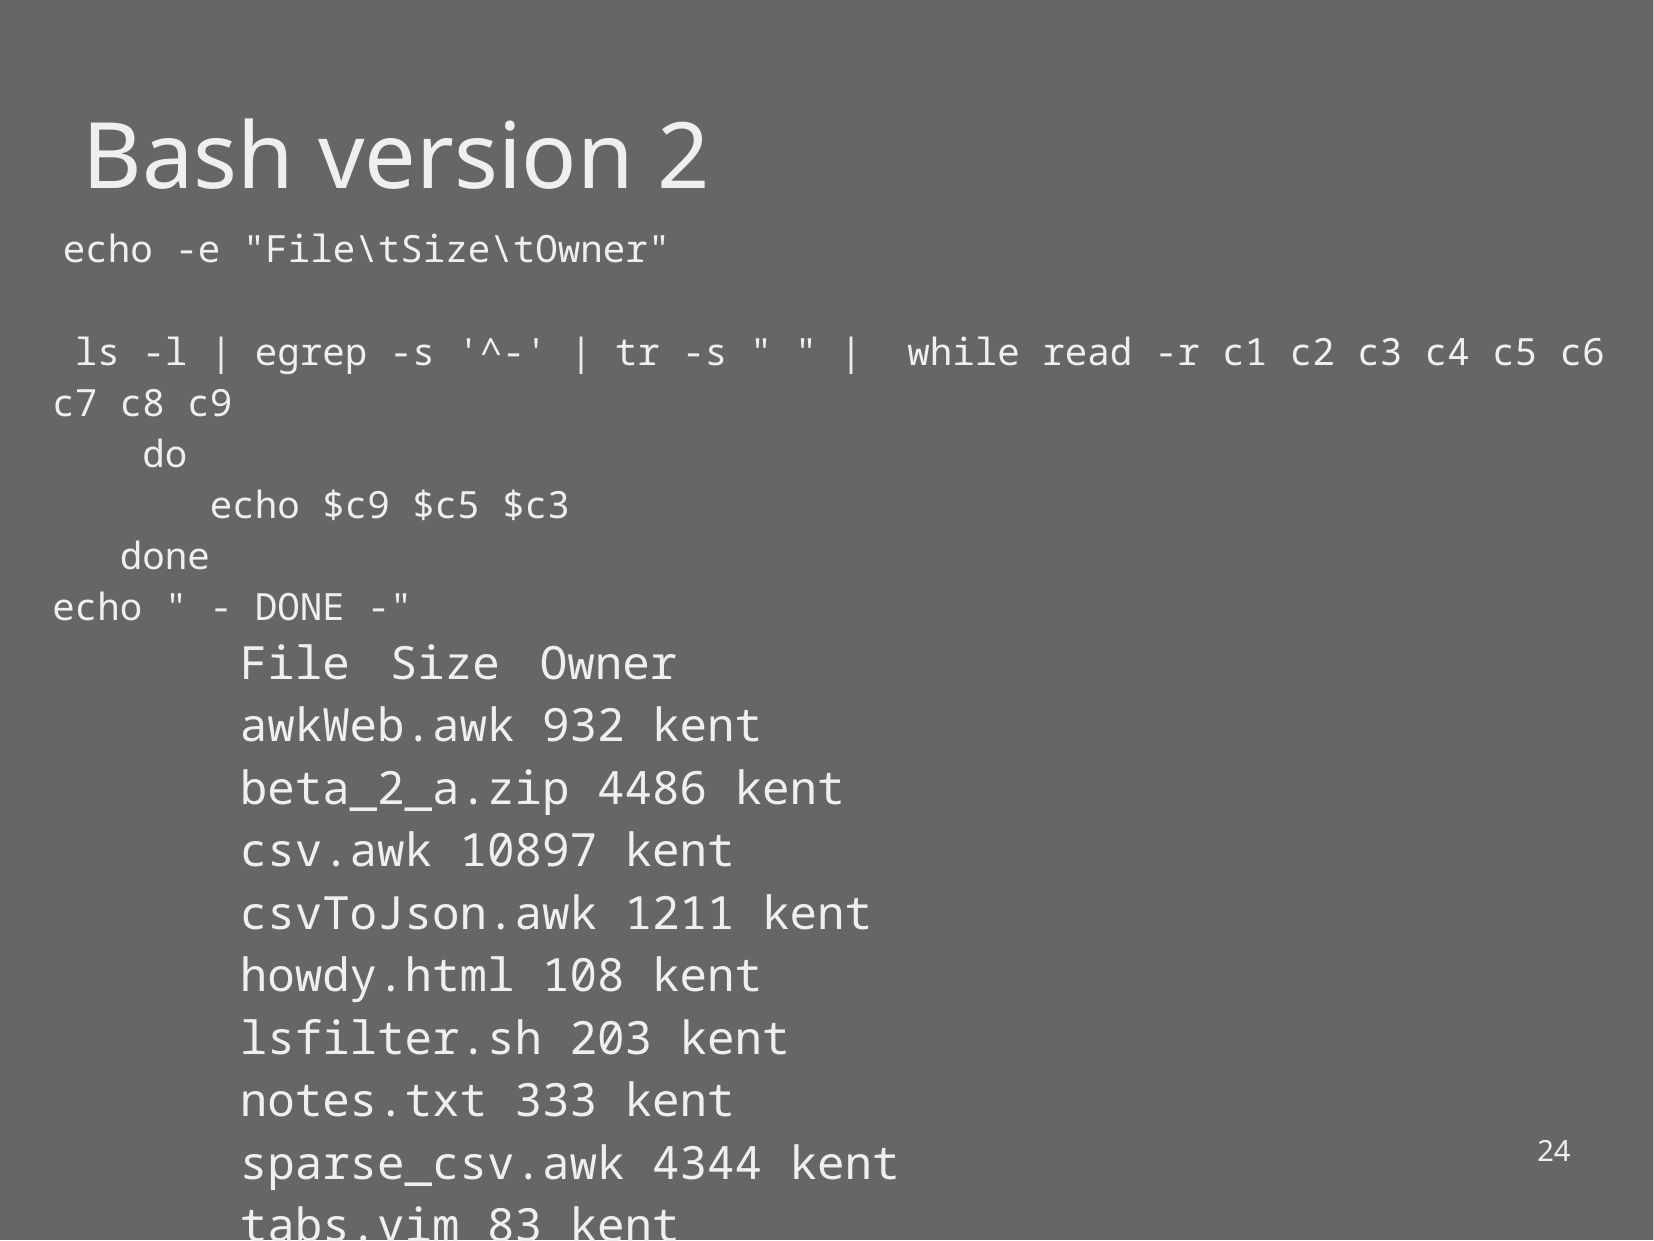

# Bash version 2
 echo -e "File\tSize\tOwner"
 ls -l | egrep -s '^-' | tr -s " " | while read -r c1 c2 c3 c4 c5 c6 c7 c8 c9
 do
 echo $c9 $c5 $c3
 done
echo " - DONE -"
File	Size	Owner
awkWeb.awk 932 kent
beta_2_a.zip 4486 kent
csv.awk 10897 kent
csvToJson.awk 1211 kent
howdy.html 108 kent
lsfilter.sh 203 kent
notes.txt 333 kent
sparse_csv.awk 4344 kent
tabs.vim 83 kent
 - DONE -
24